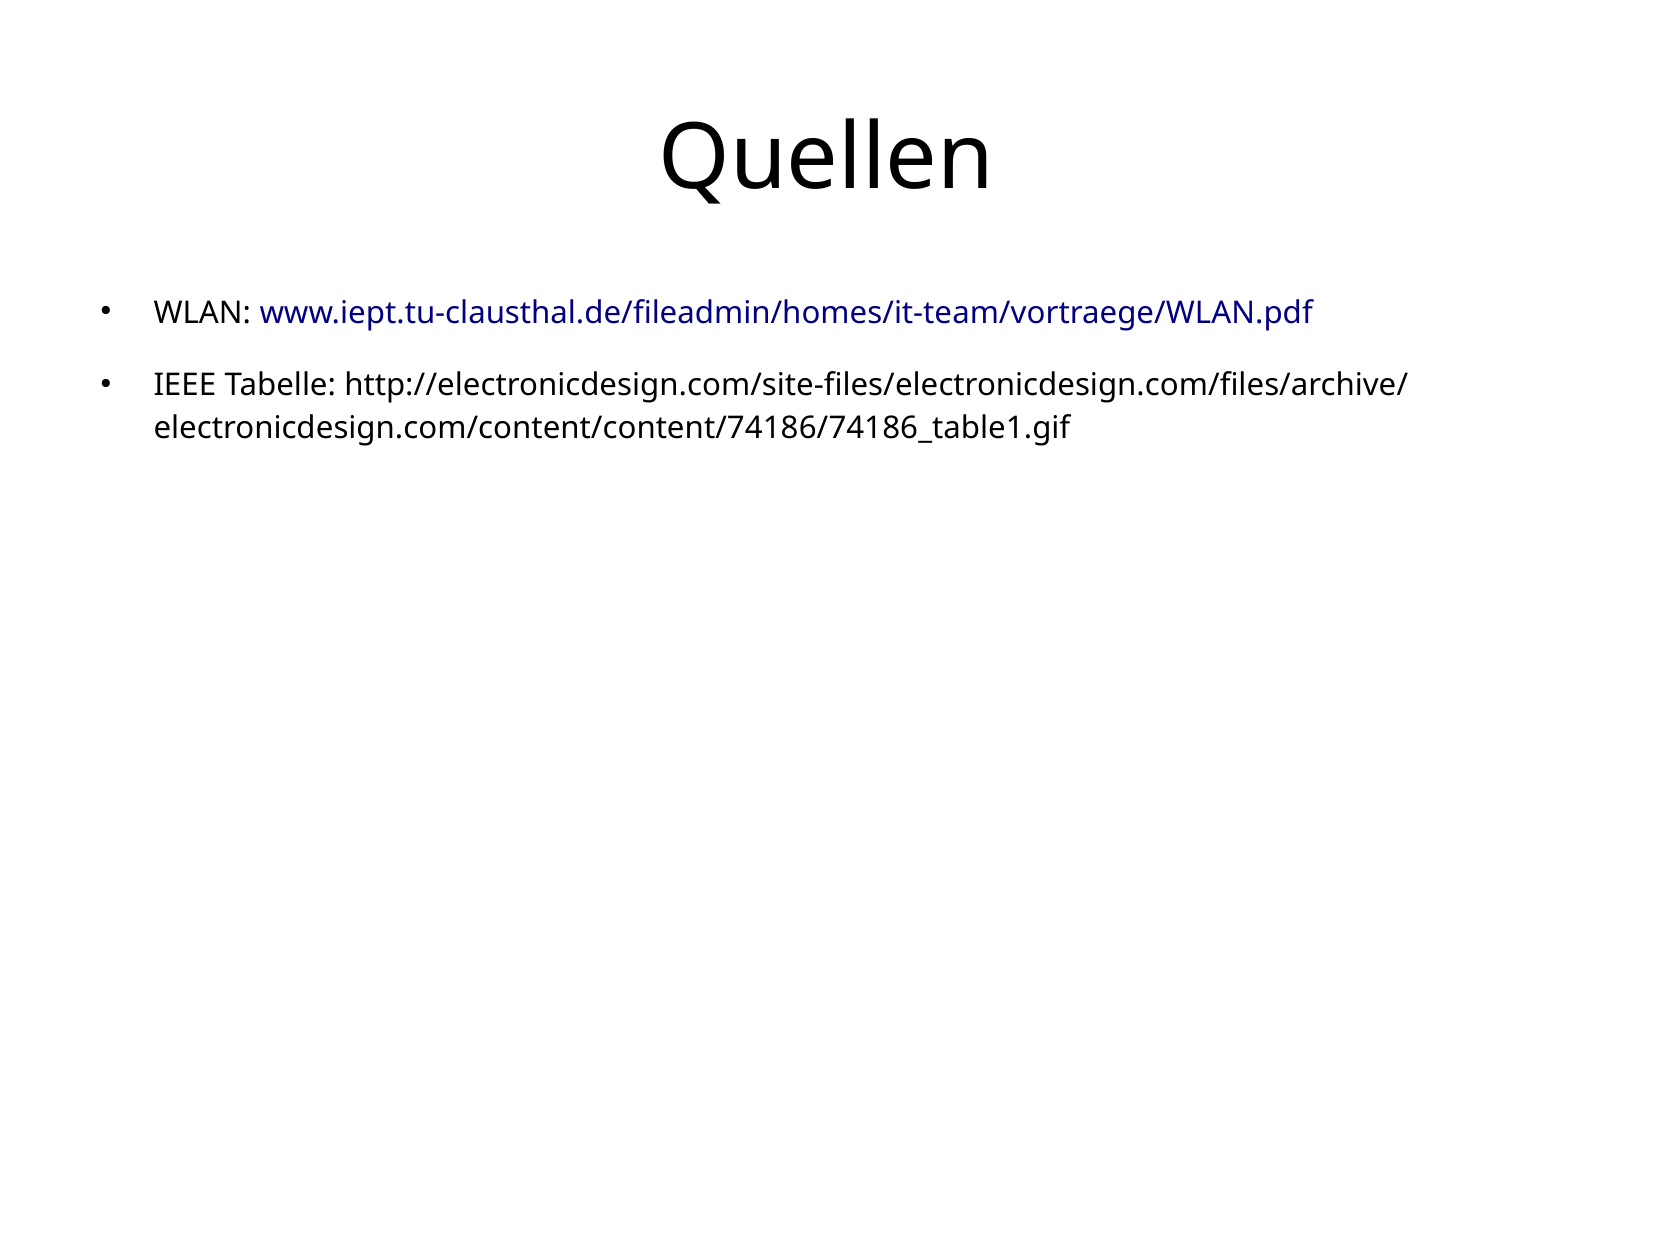

# Quellen
WLAN: www.iept.tu-clausthal.de/fileadmin/homes/it-team/vortraege/WLAN.pdf‎
IEEE Tabelle: http://electronicdesign.com/site-files/electronicdesign.com/files/archive/electronicdesign.com/content/content/74186/74186_table1.gif